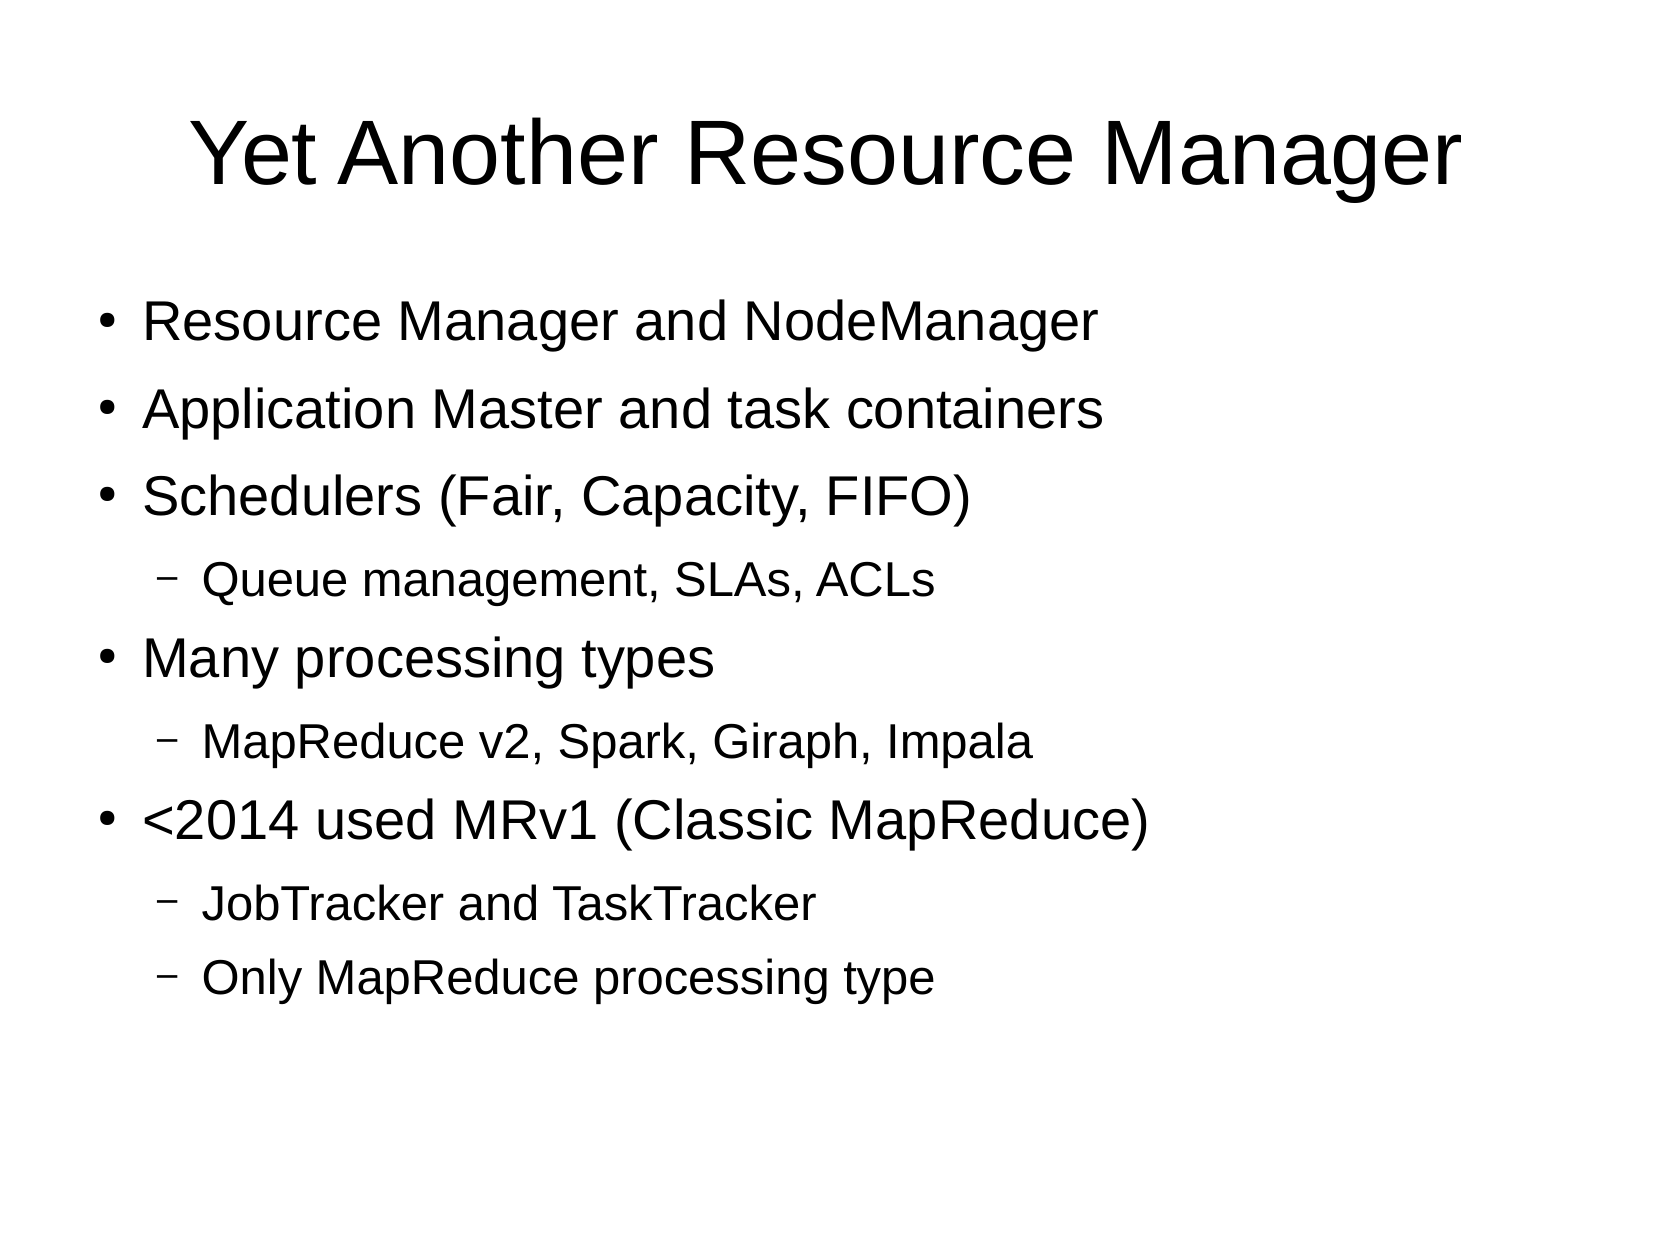

# Yet Another Resource Manager
Resource Manager and NodeManager
Application Master and task containers
Schedulers (Fair, Capacity, FIFO)
Queue management, SLAs, ACLs
Many processing types
MapReduce v2, Spark, Giraph, Impala
<2014 used MRv1 (Classic MapReduce)
JobTracker and TaskTracker
Only MapReduce processing type